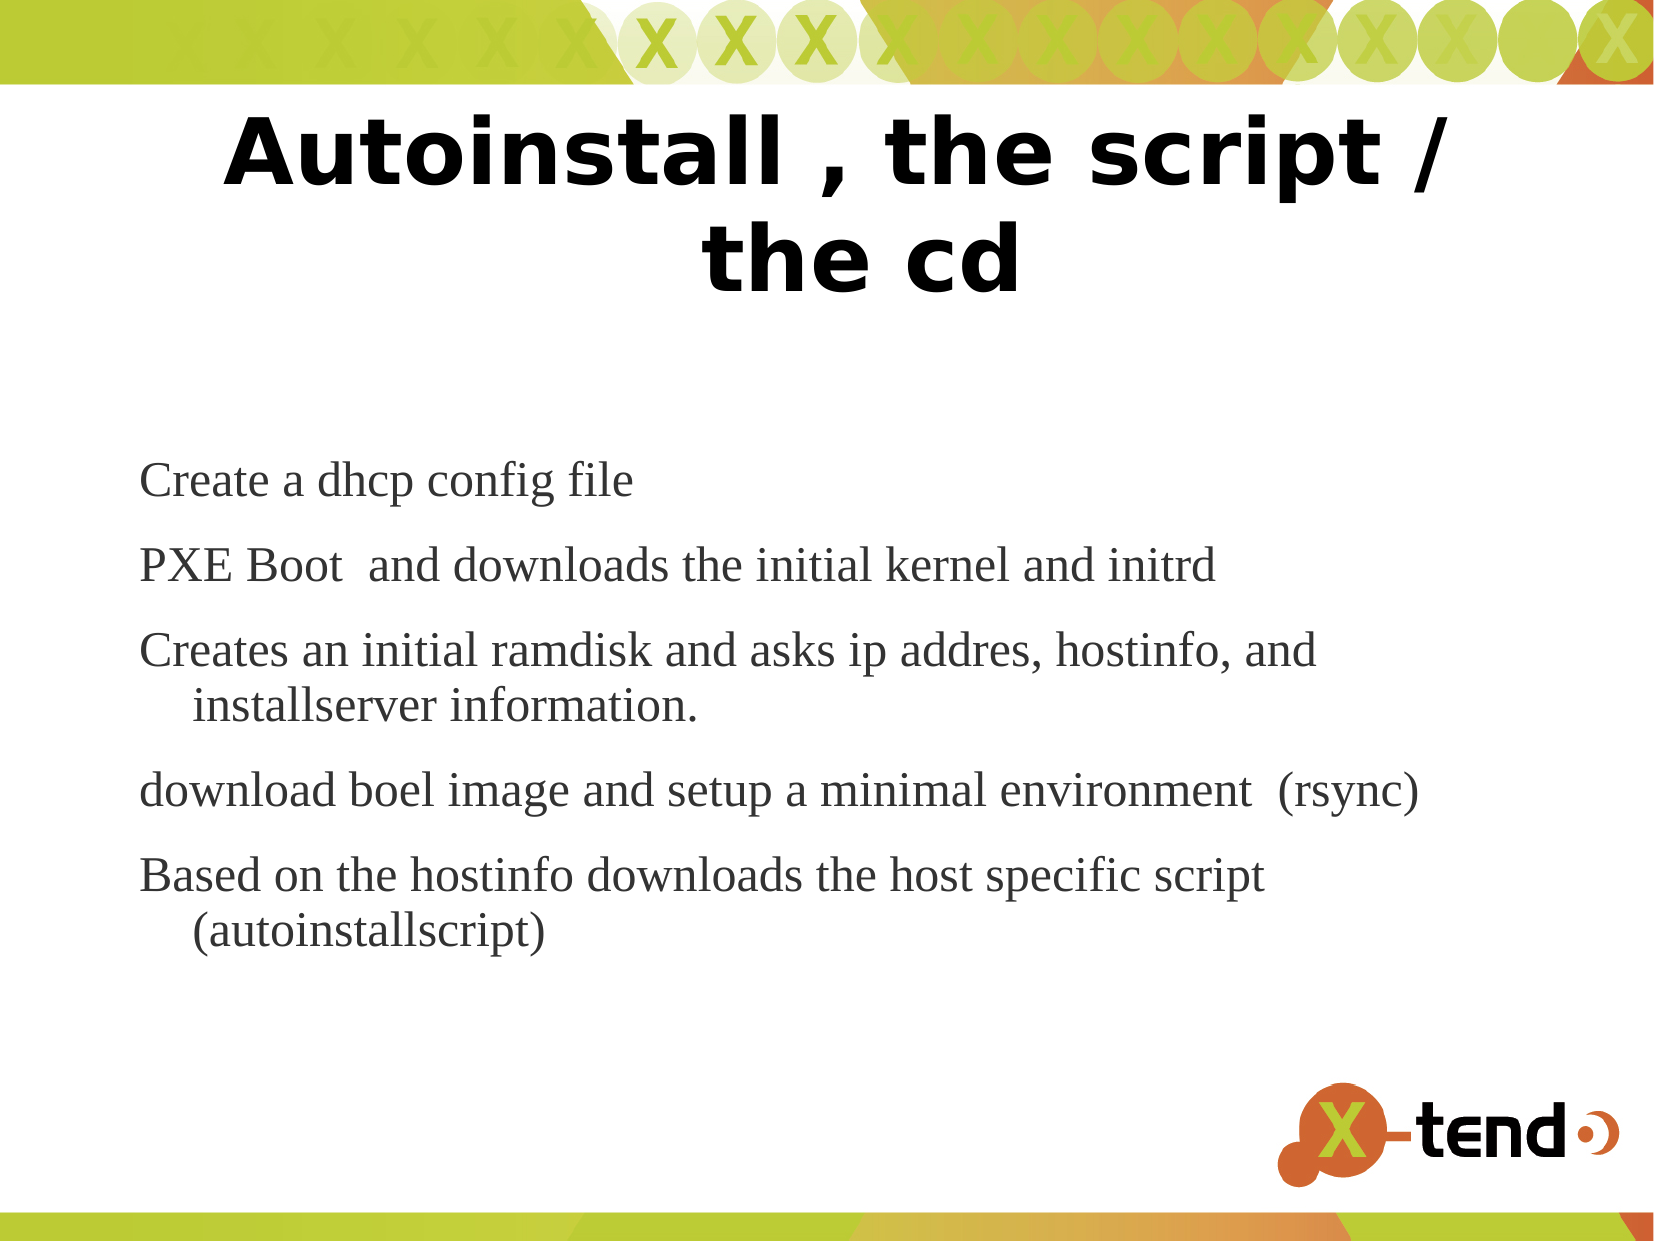

# Autoinstall , the script / the cd
Create a dhcp config file
PXE Boot and downloads the initial kernel and initrd
Creates an initial ramdisk and asks ip addres, hostinfo, and installserver information.
download boel image and setup a minimal environment (rsync)
Based on the hostinfo downloads the host specific script (autoinstallscript)